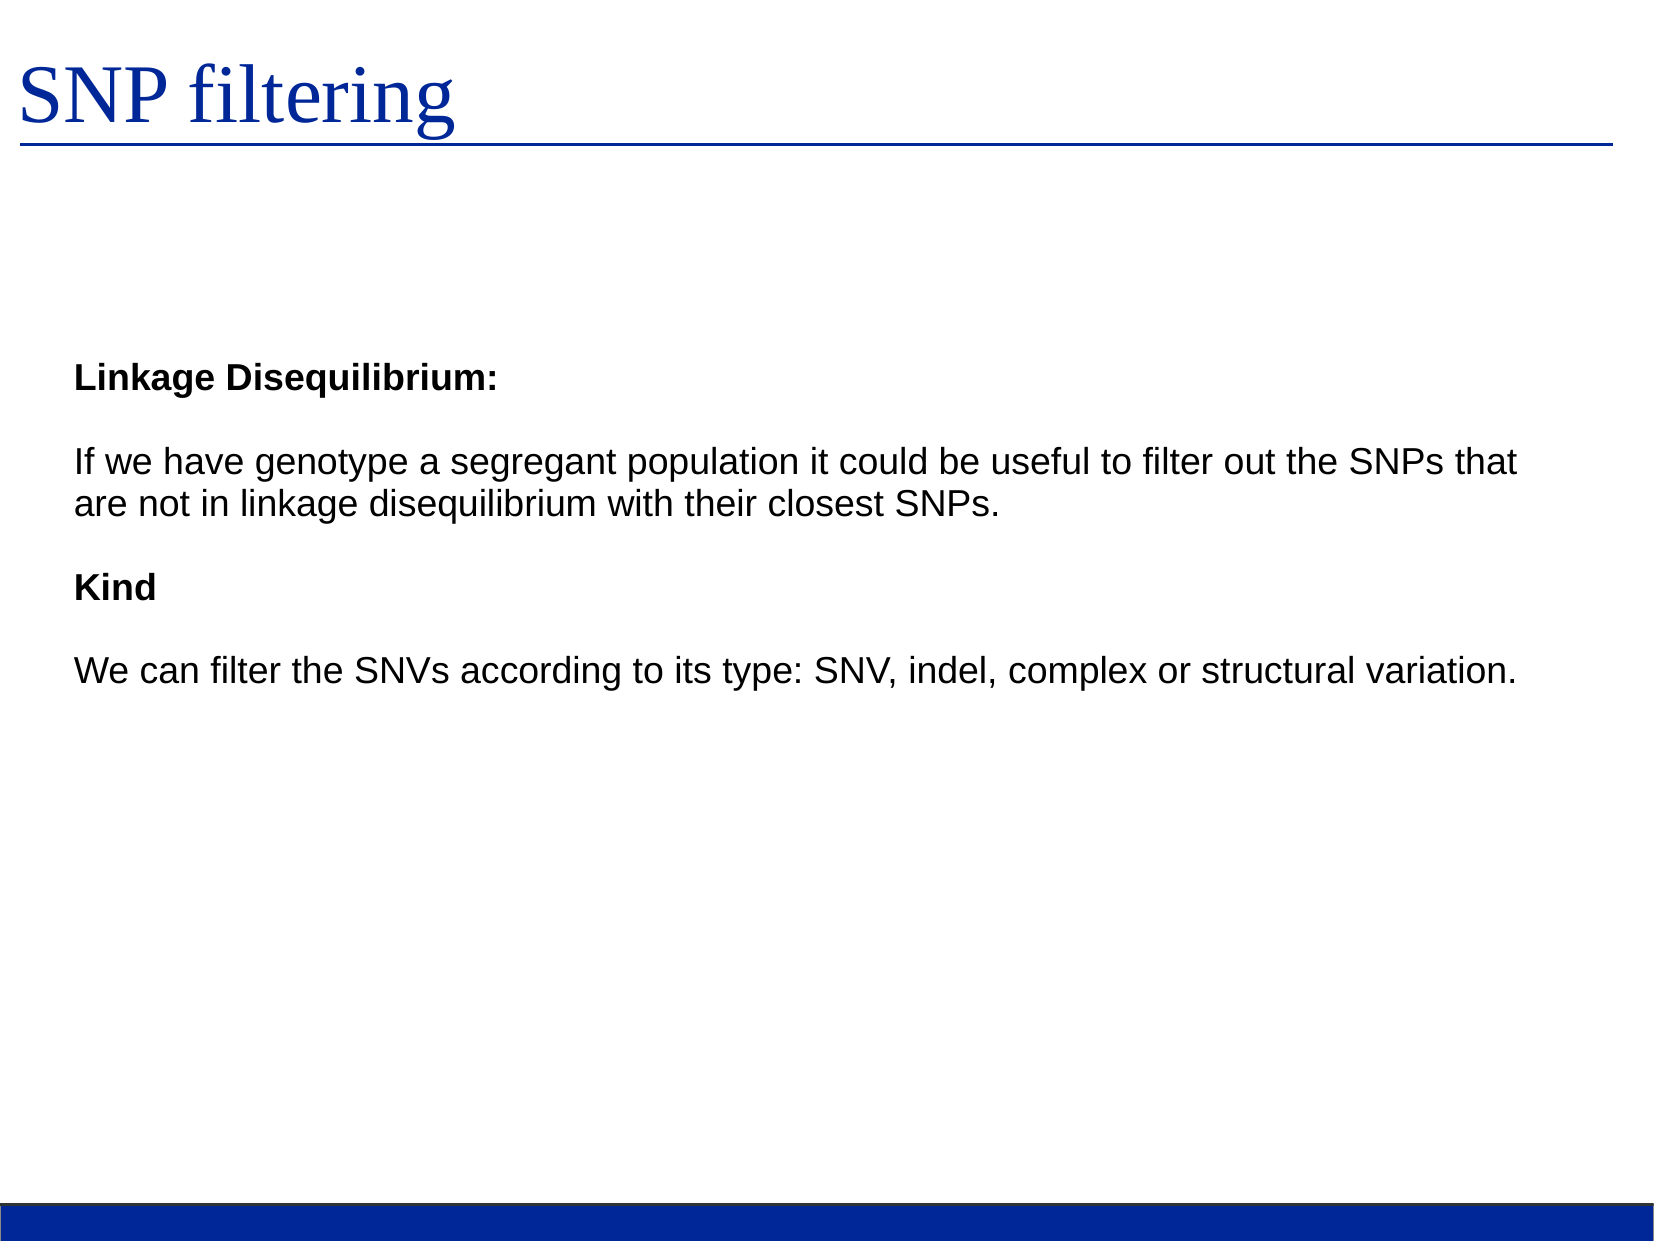

# SNP filtering
Linkage Disequilibrium:
If we have genotype a segregant population it could be useful to filter out the SNPs that are not in linkage disequilibrium with their closest SNPs.
Kind
We can filter the SNVs according to its type: SNV, indel, complex or structural variation.